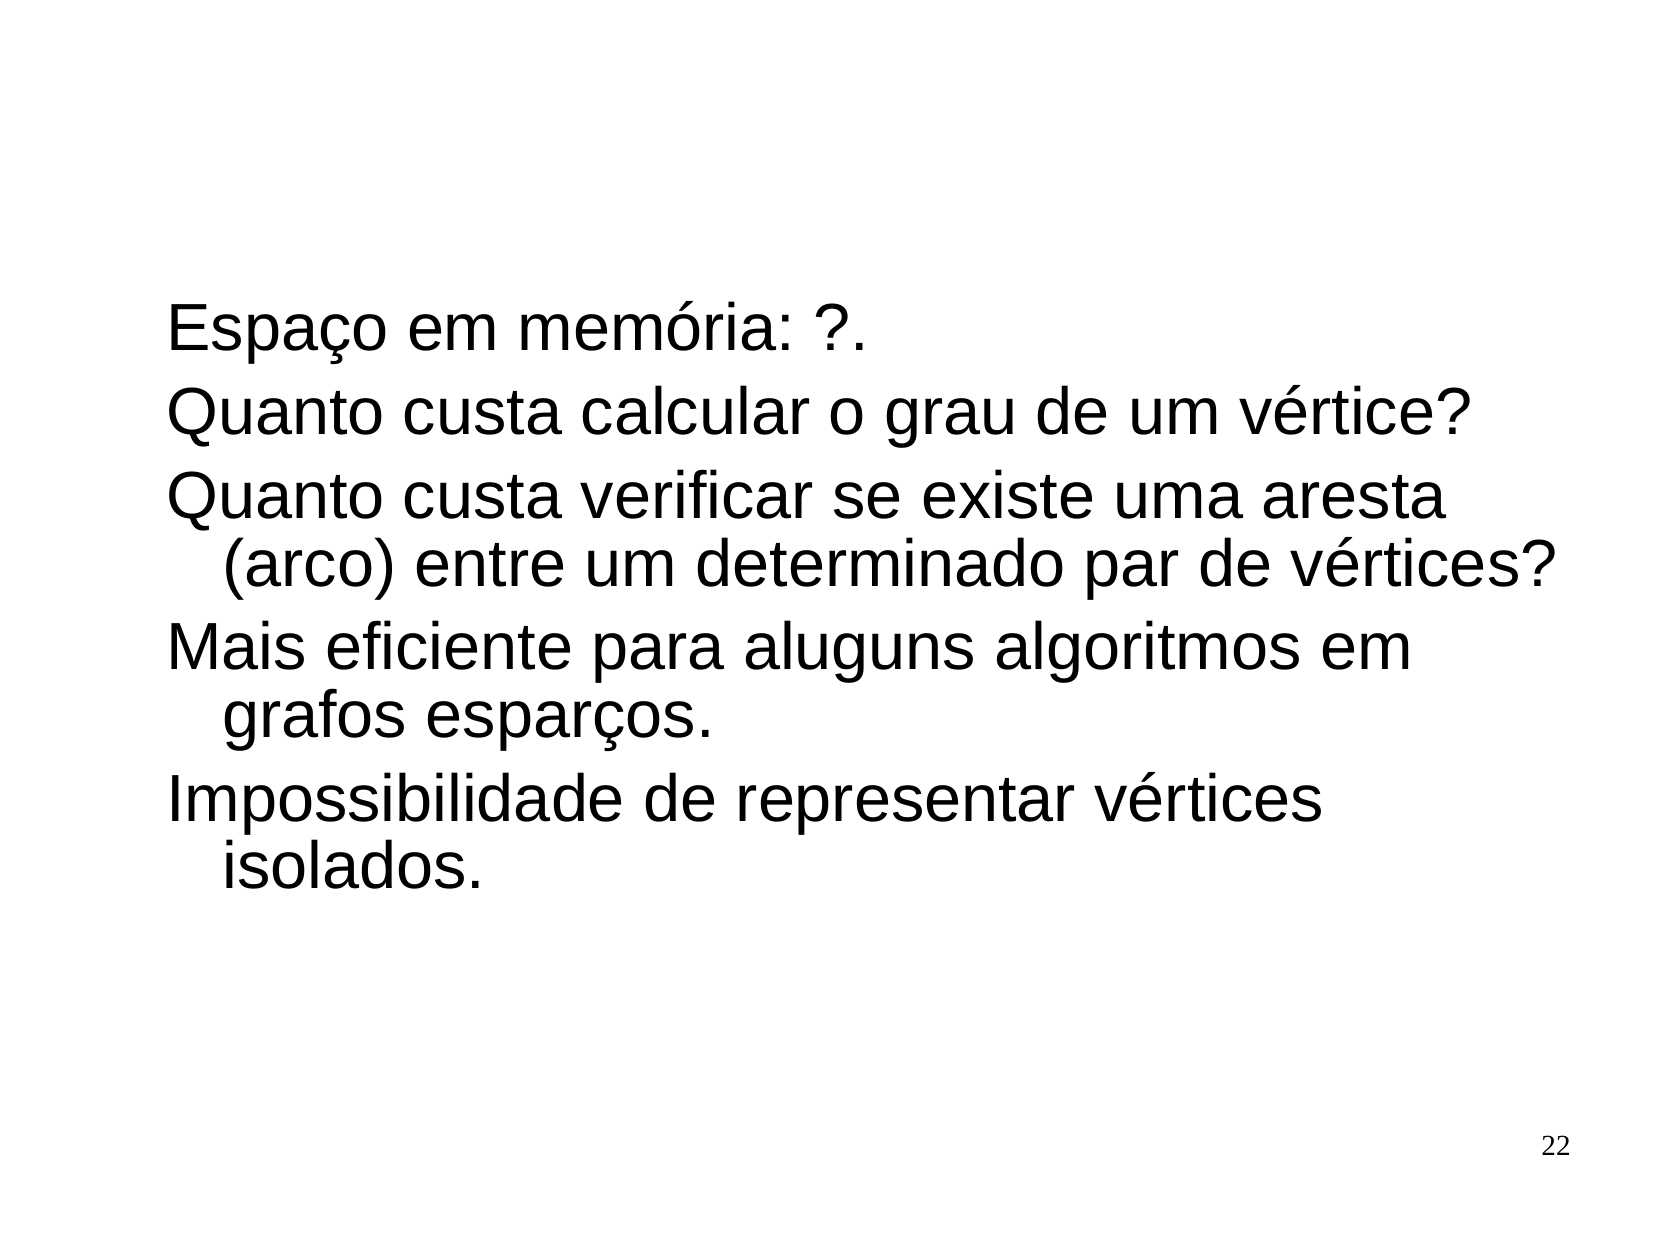

# Espaço em memória: ?.
Quanto custa calcular o grau de um vértice?
Quanto custa verificar se existe uma aresta (arco) entre um determinado par de vértices?
Mais eficiente para aluguns algoritmos em grafos esparços.
Impossibilidade de representar vértices isolados.
22